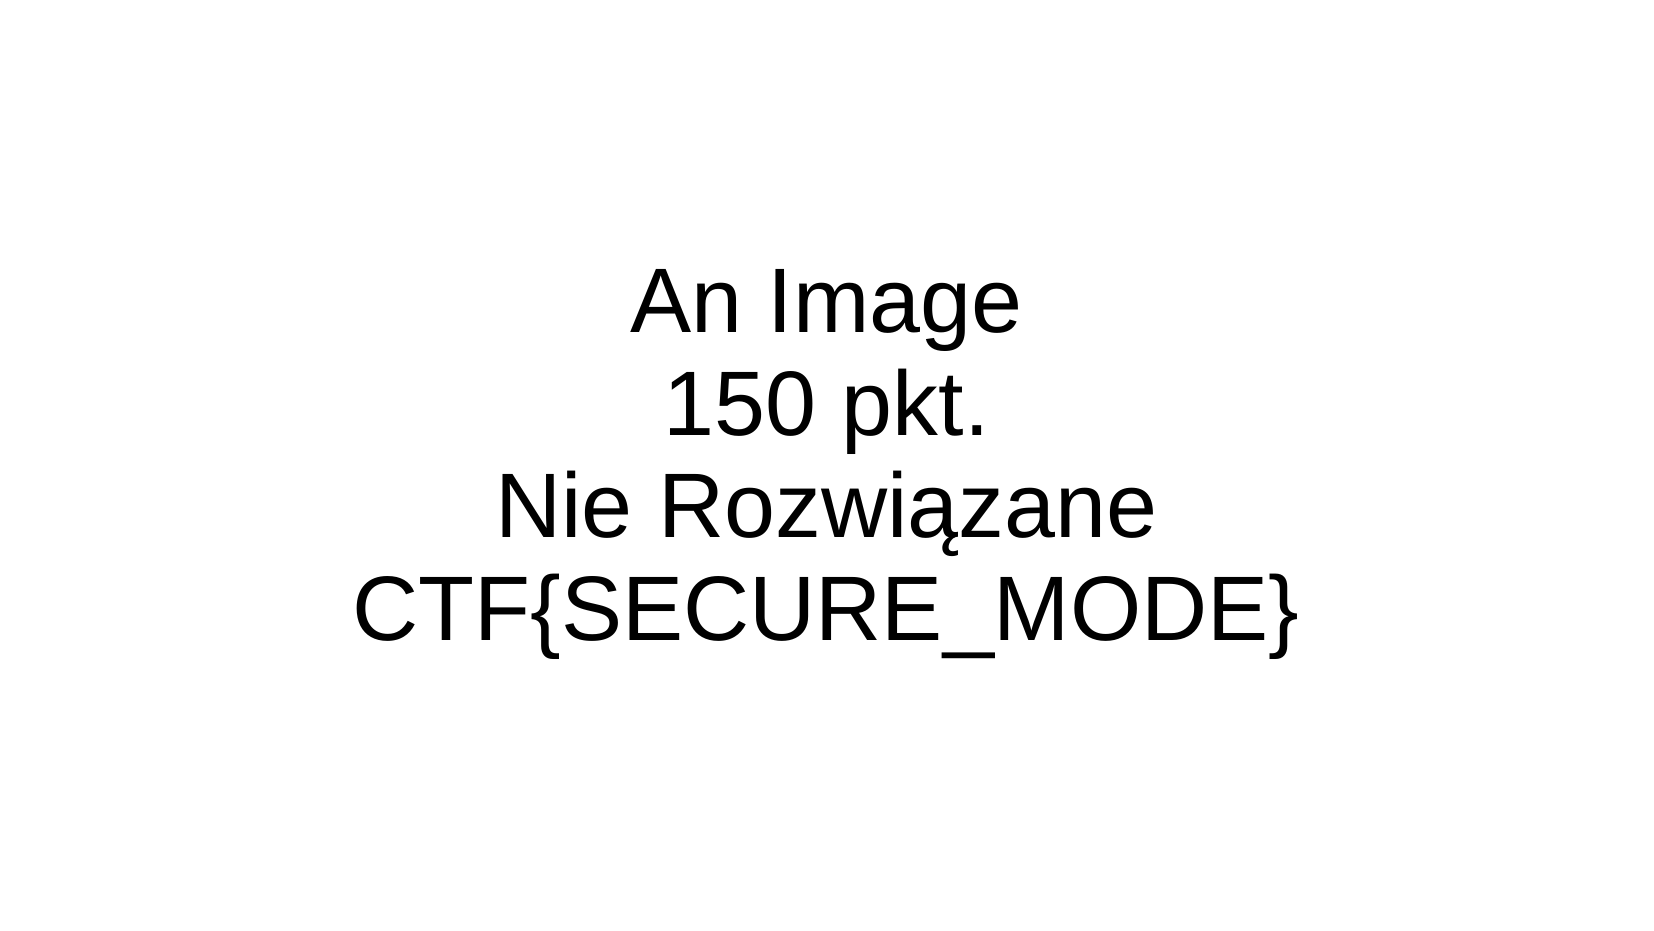

# An Image
150 pkt.
Nie Rozwiązane
CTF{SECURE_MODE}